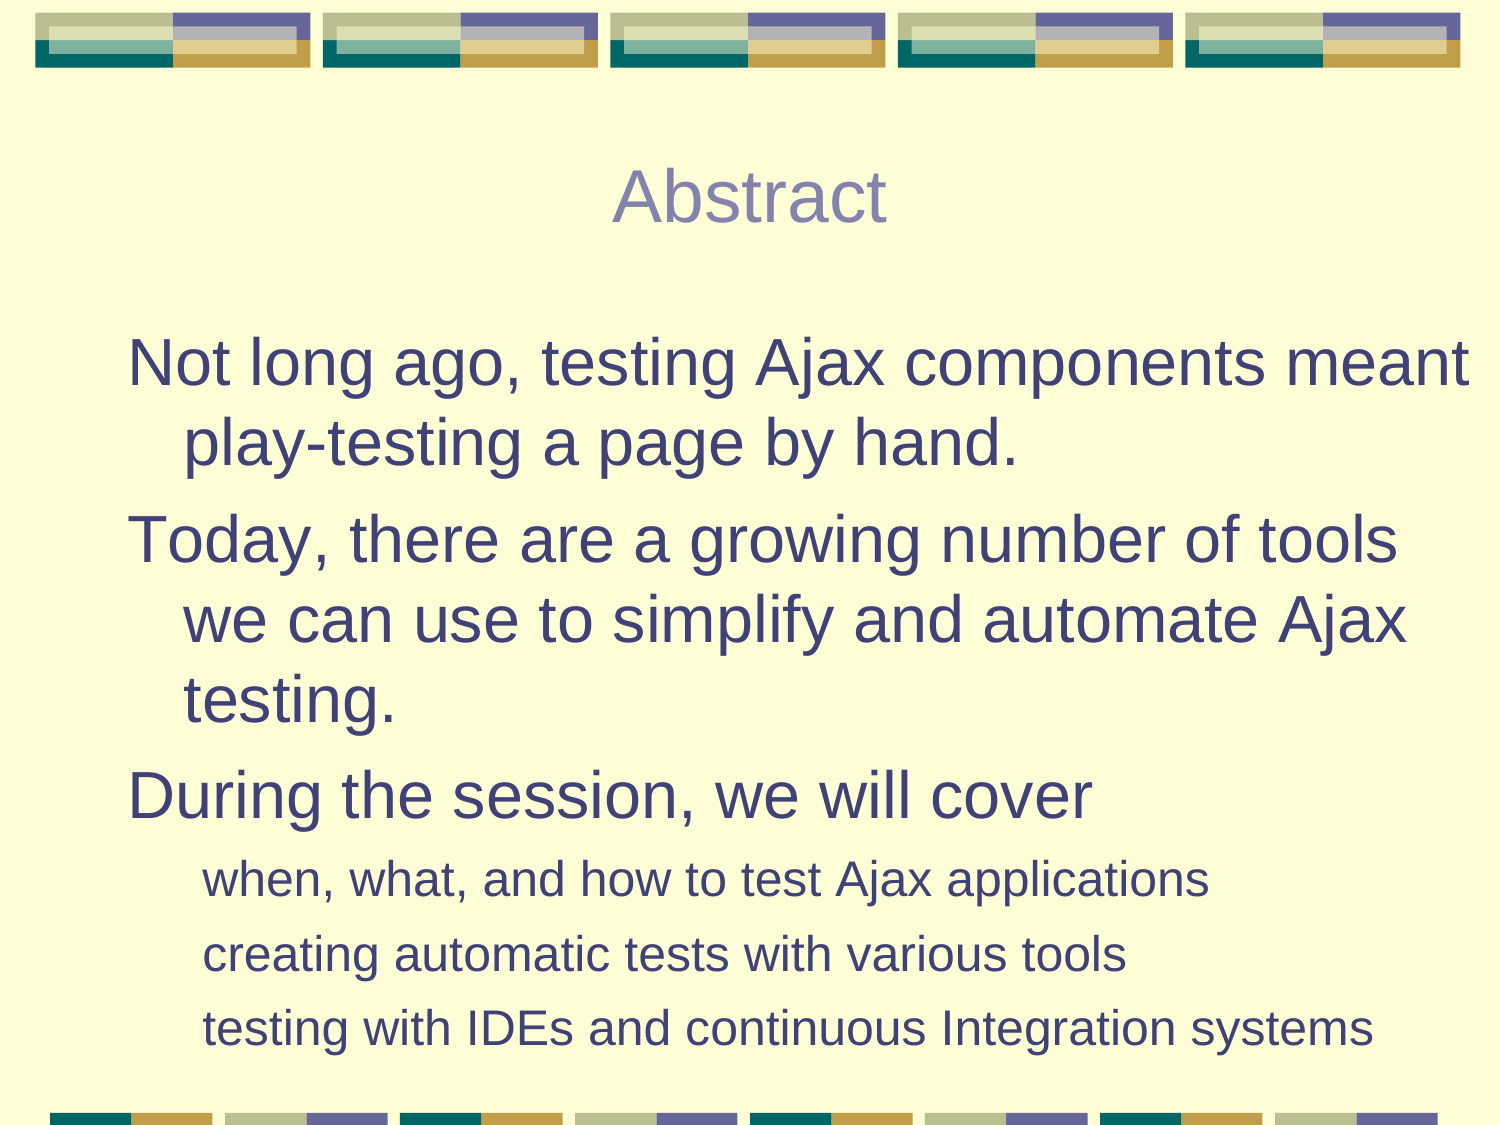

# Abstract
Not long ago, testing Ajax components meant play-testing a page by hand.
Today, there are a growing number of tools we can use to simplify and automate Ajax testing.
During the session, we will cover
when, what, and how to test Ajax applications
creating automatic tests with various tools
testing with IDEs and continuous Integration systems